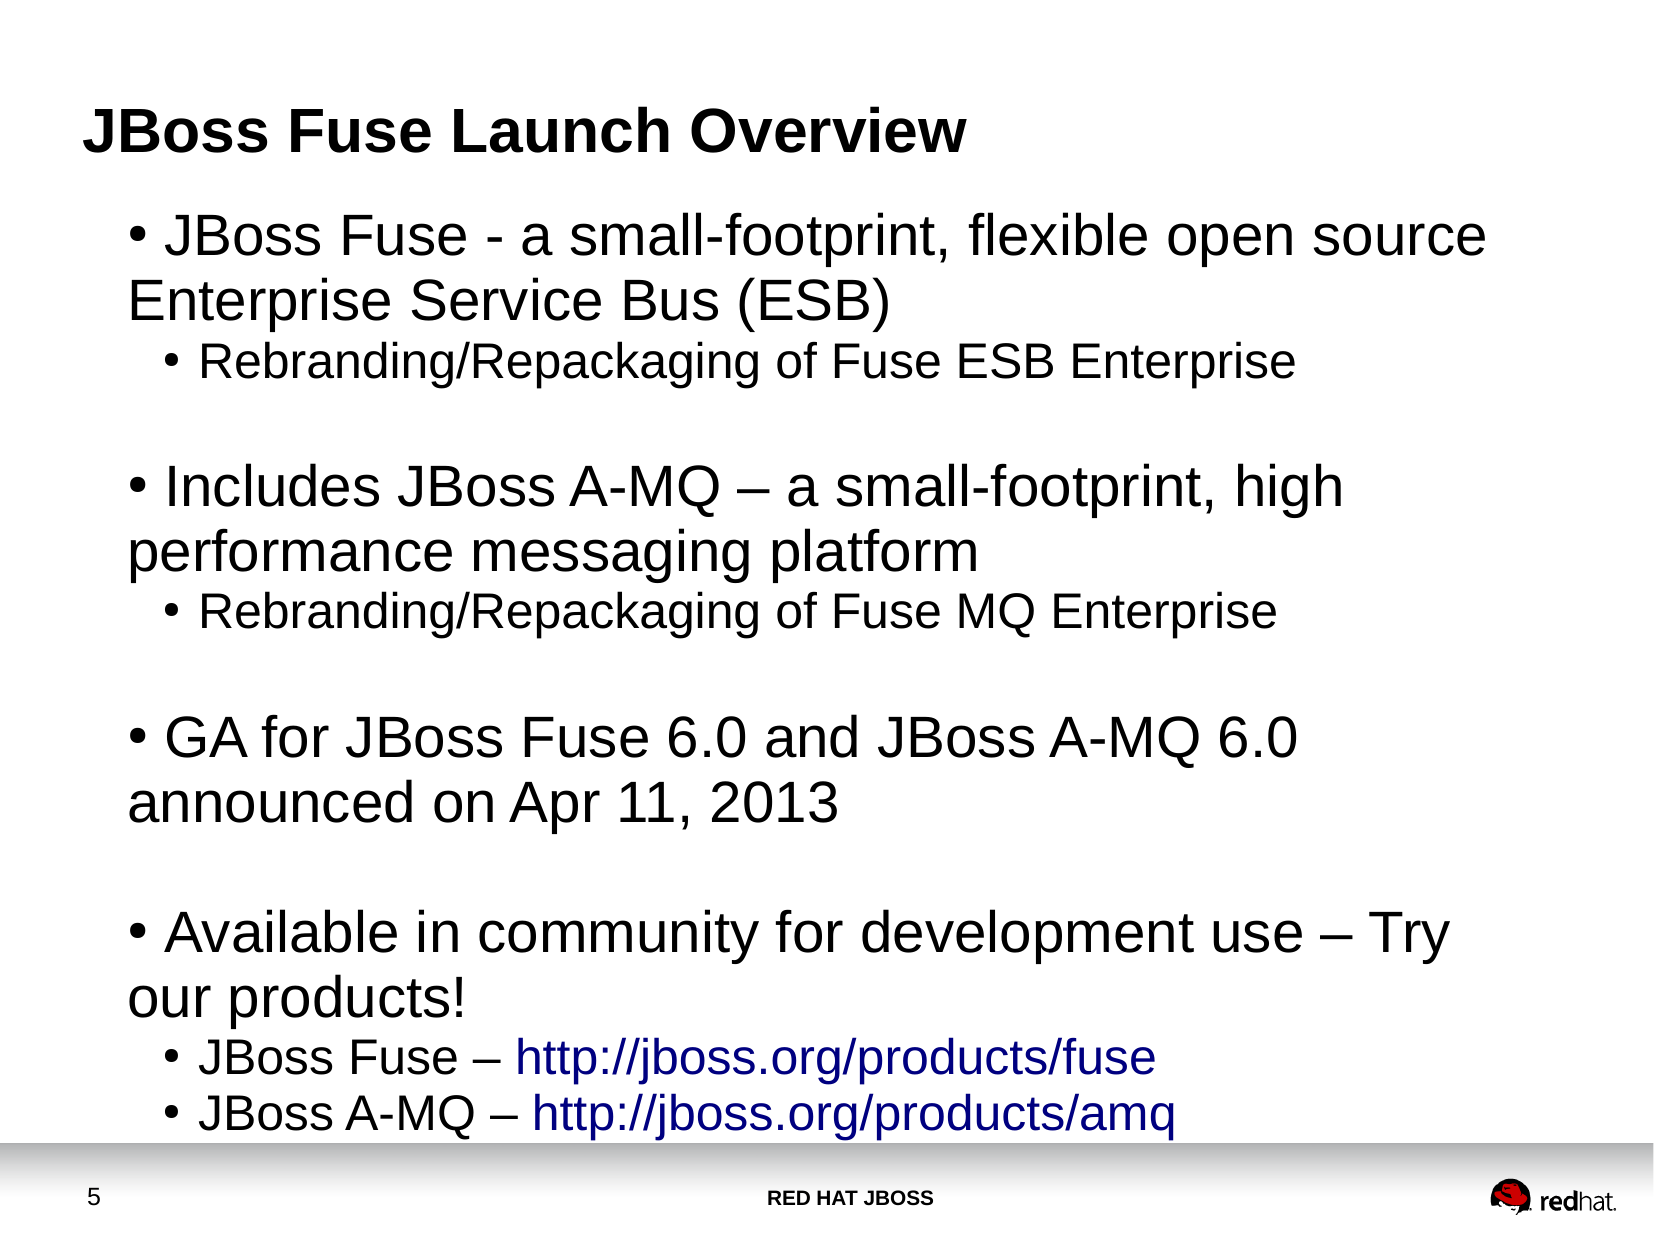

# JBoss Fuse Launch Overview
 JBoss Fuse - a small-footprint, flexible open source Enterprise Service Bus (ESB)
Rebranding/Repackaging of Fuse ESB Enterprise
 Includes JBoss A-MQ – a small-footprint, high performance messaging platform
Rebranding/Repackaging of Fuse MQ Enterprise
 GA for JBoss Fuse 6.0 and JBoss A-MQ 6.0 announced on Apr 11, 2013
 Available in community for development use – Try our products!
JBoss Fuse – http://jboss.org/products/fuse
JBoss A-MQ – http://jboss.org/products/amq